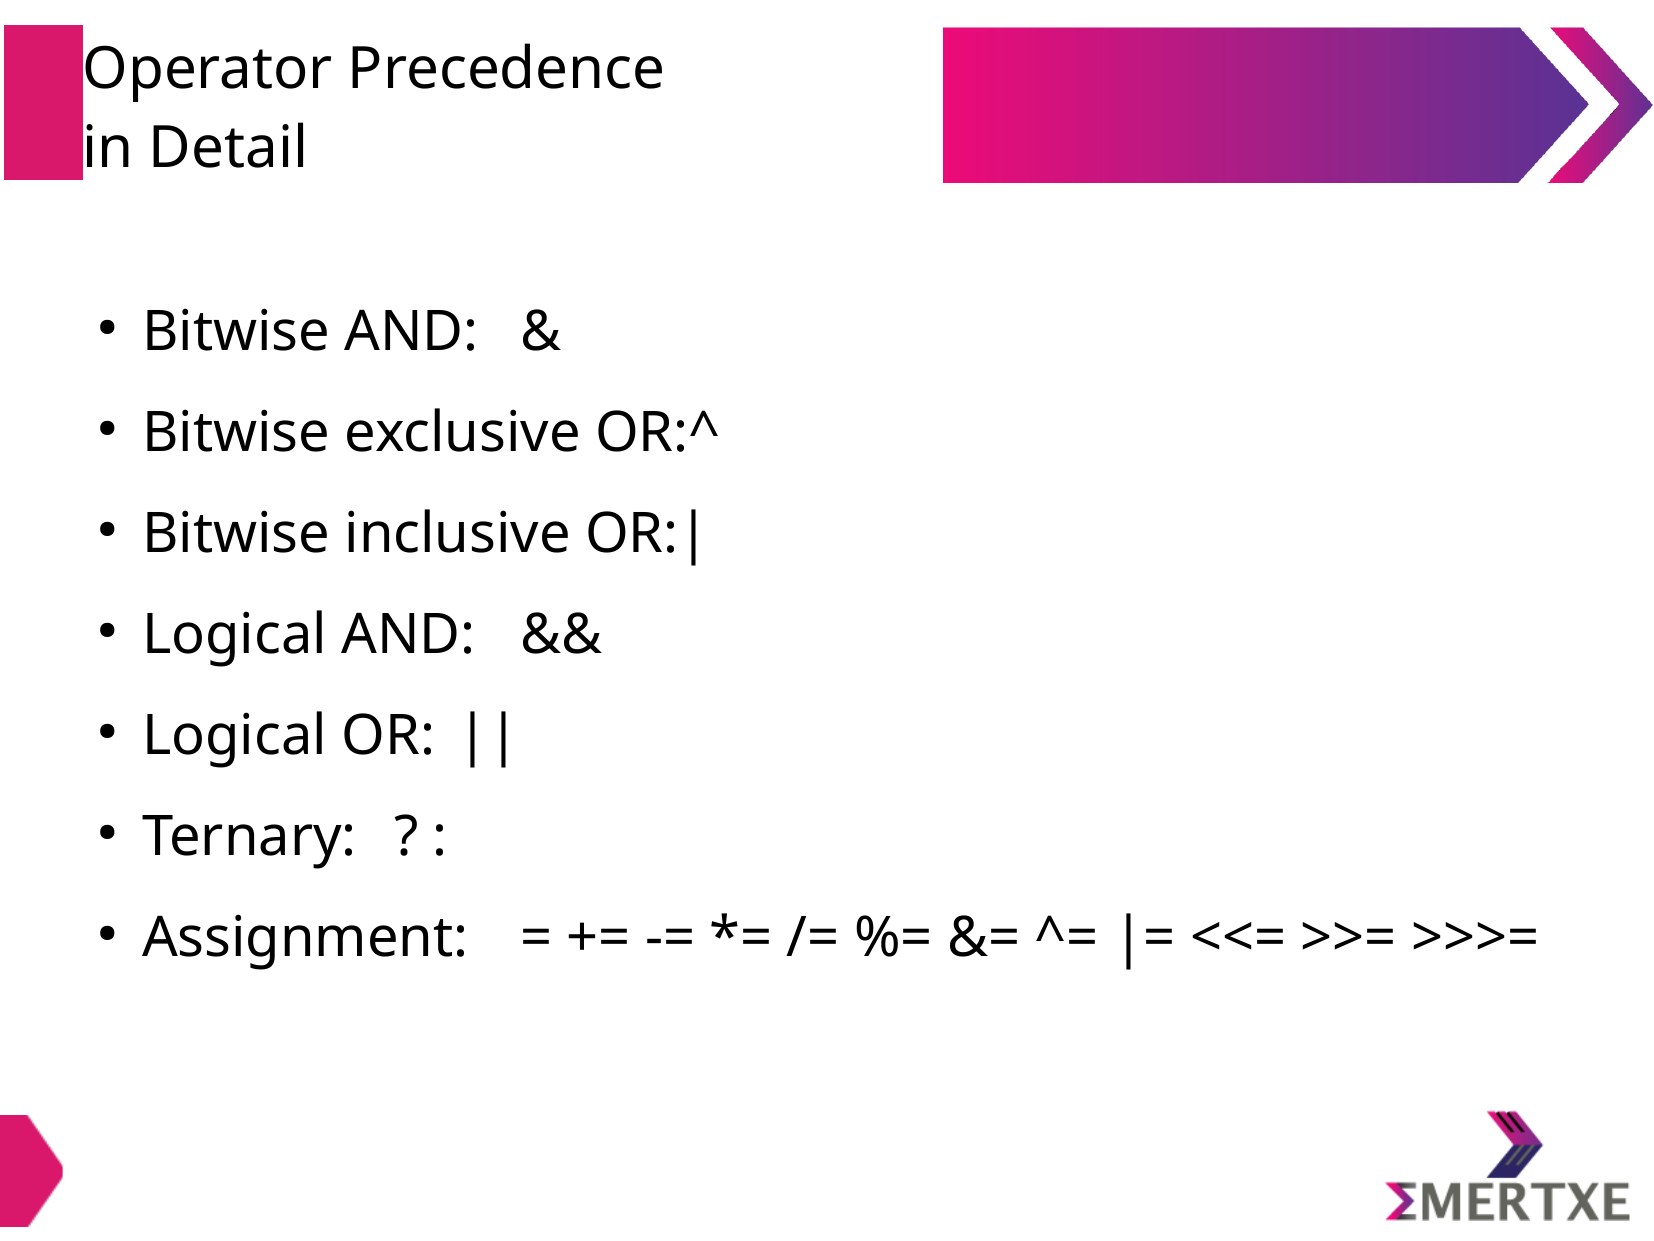

# Operator Precedence in Detail
Bitwise AND:	&
Bitwise exclusive OR:^
Bitwise inclusive OR:|
Logical AND:	&&
Logical OR: 	||
Ternary: 	? :
Assignment:		= += -= *= /= %= &= ^= |= <<= >>= >>>=